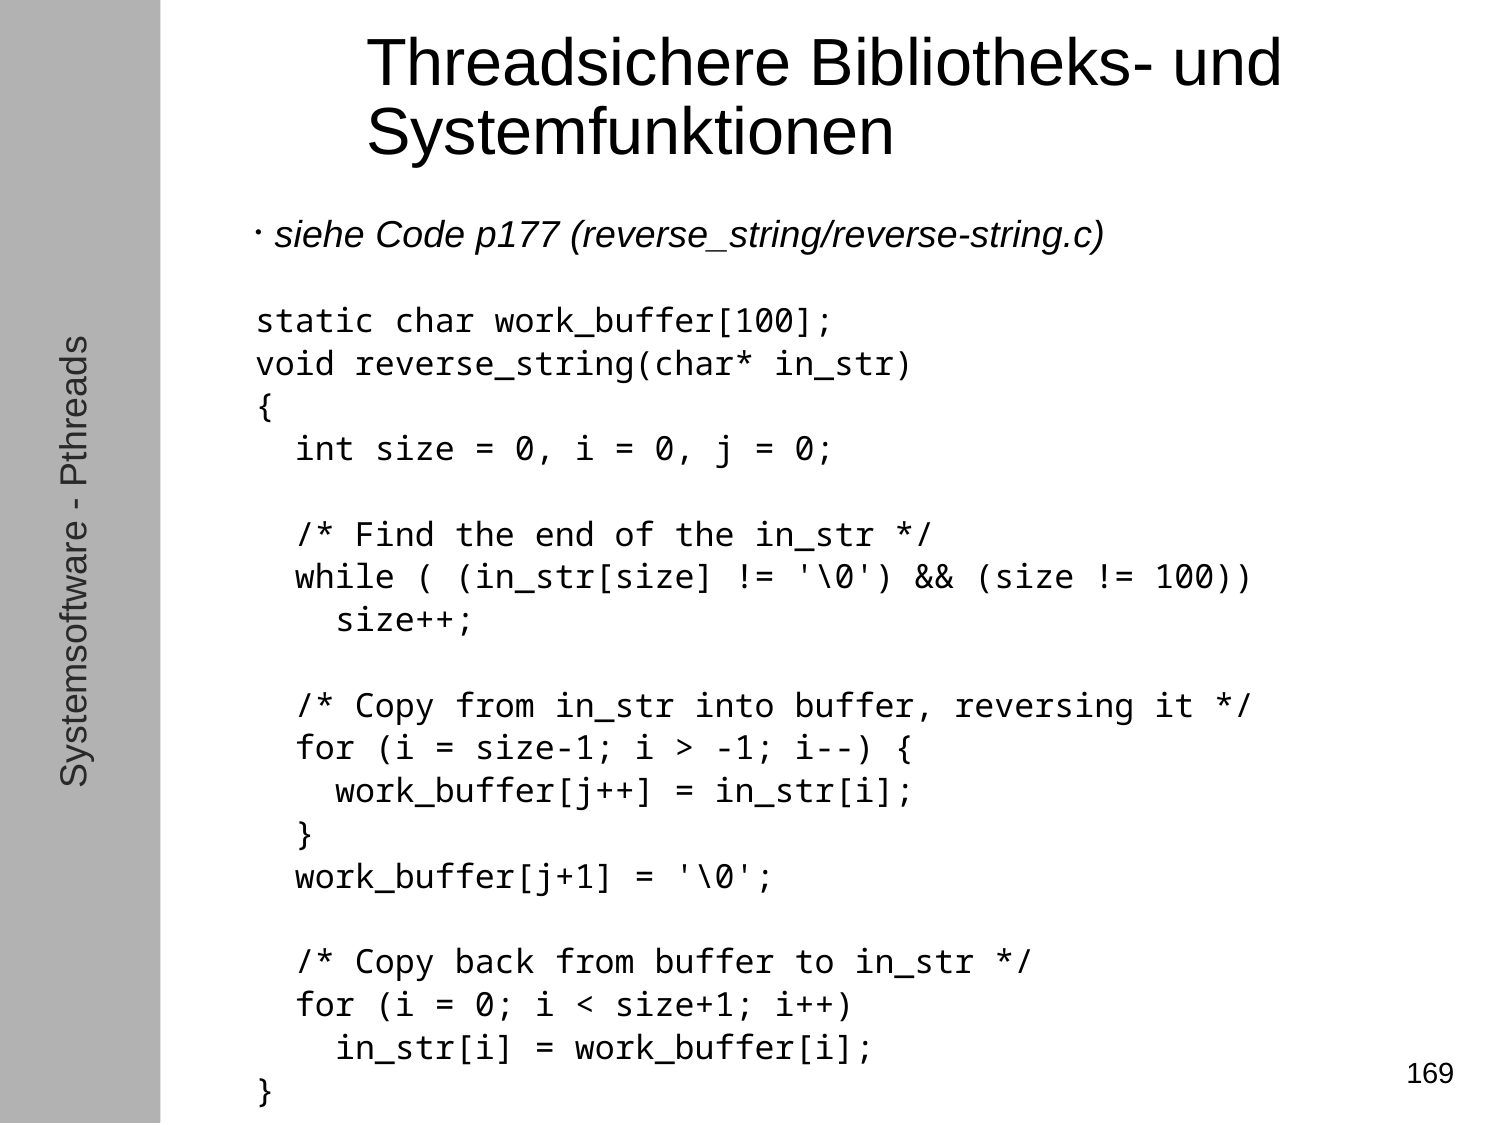

Threadsichere Bibliotheks- und
Systemfunktionen
siehe Code p177 (reverse_string/reverse-string.c)
static char work_buffer[100];
void reverse_string(char* in_str)
{
 int size = 0, i = 0, j = 0;
 /* Find the end of the in_str */
 while ( (in_str[size] != '\0') && (size != 100))
 size++;
 /* Copy from in_str into buffer, reversing it */
 for (i = size-1; i > -1; i--) {
 work_buffer[j++] = in_str[i];
 }
 work_buffer[j+1] = '\0';
 /* Copy back from buffer to in_str */
 for (i = 0; i < size+1; i++)
 in_str[i] = work_buffer[i];
}
Systemsoftware - Pthreads